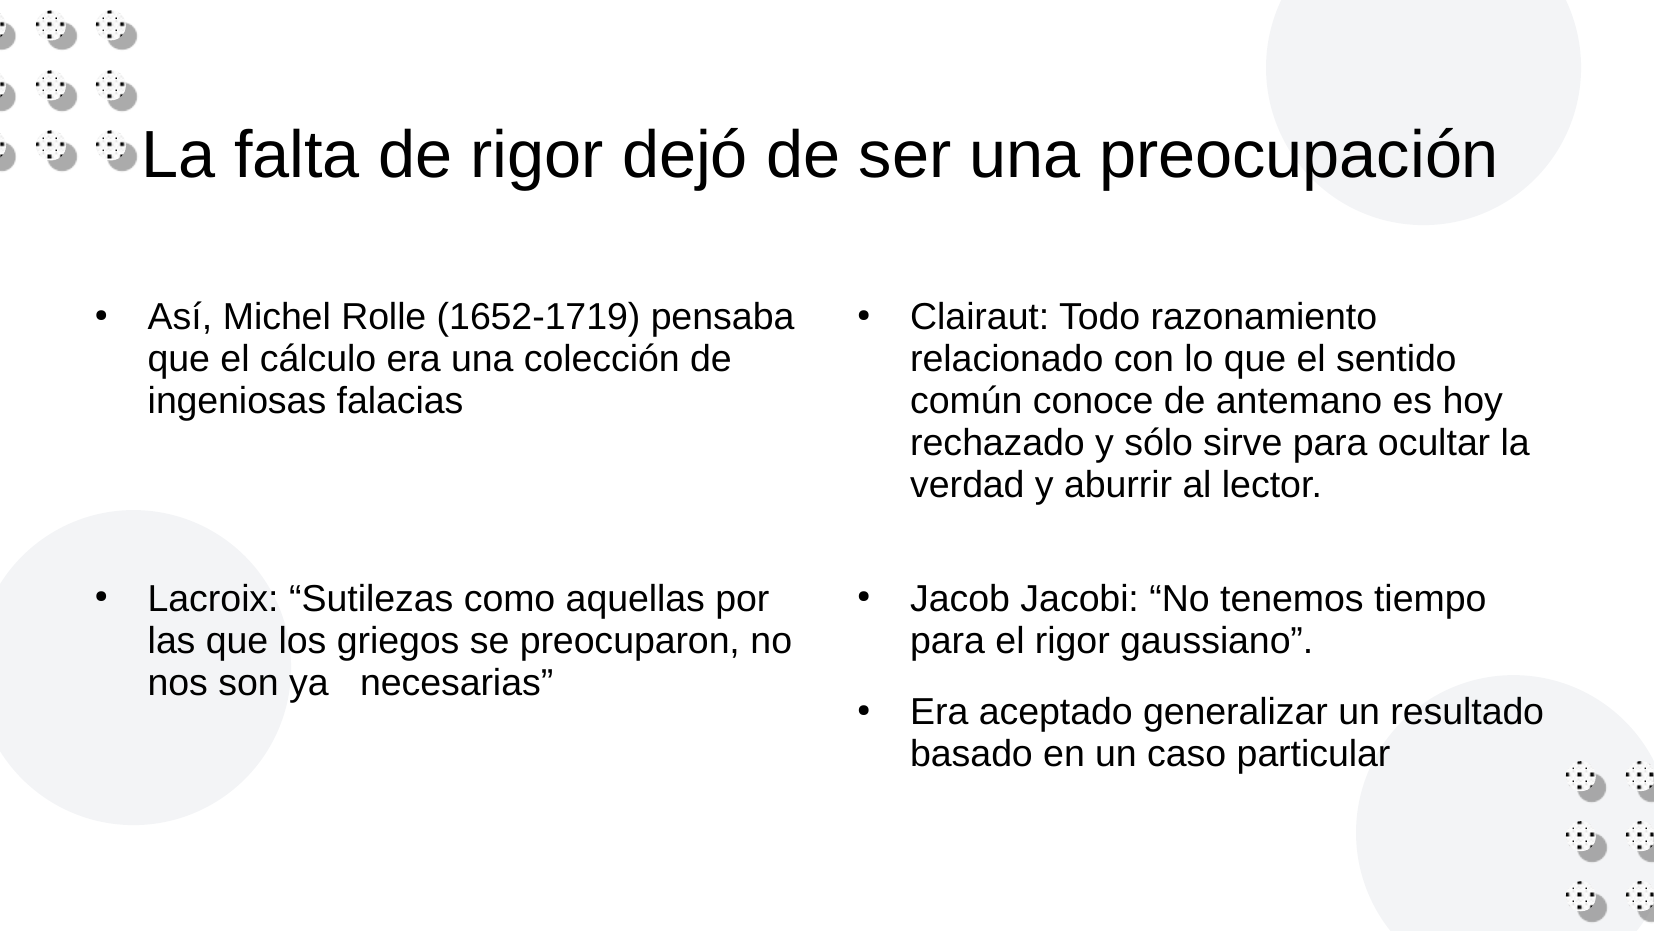

# La falta de rigor dejó de ser una preocupación
Así, Michel Rolle (1652-1719) pen­saba que el cálculo era una colección de ingeniosas falacias
Clairaut: Todo razonamiento relacionado con lo que el sentido común conoce de antemano es hoy rechazado y sólo sirve para ocultar la verdad y aburrir al lector.
Lacroix: “Sutilezas como aquellas por las que los griegos se preocuparon, no nos son ya necesarias”
Jacob Jacobi: “No tenemos tiempo para el rigor gaussiano”.
Era aceptado generalizar un resultado basado en un caso particular